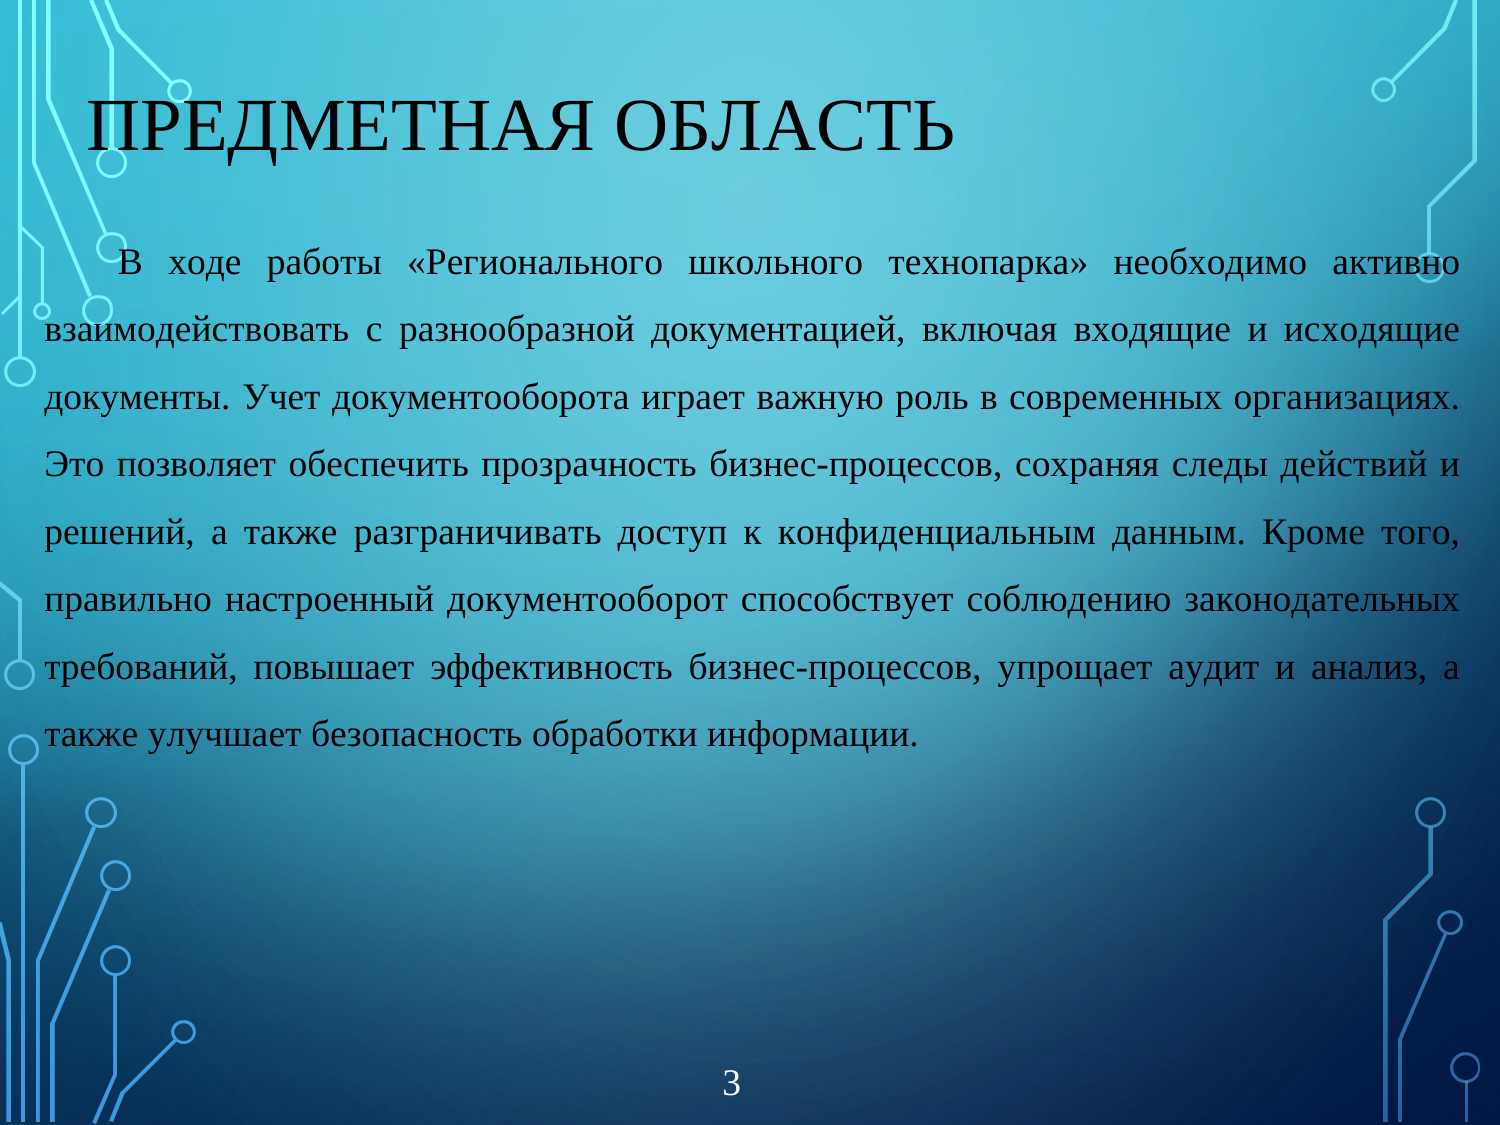

ПРЕДМЕТНАЯ ОБЛАСТЬ
	В ходе работы «Регионального школьного технопарка» необходимо активно взаимодействовать с разнообразной документацией, включая входящие и исходящие документы. Учет документооборота играет важную роль в современных организациях. Это позволяет обеспечить прозрачность бизнес-процессов, сохраняя следы действий и решений, а также разграничивать доступ к конфиденциальным данным. Кроме того, правильно настроенный документооборот способствует соблюдению законодательных требований, повышает эффективность бизнес-процессов, упрощает аудит и анализ, а также улучшает безопасность обработки информации.